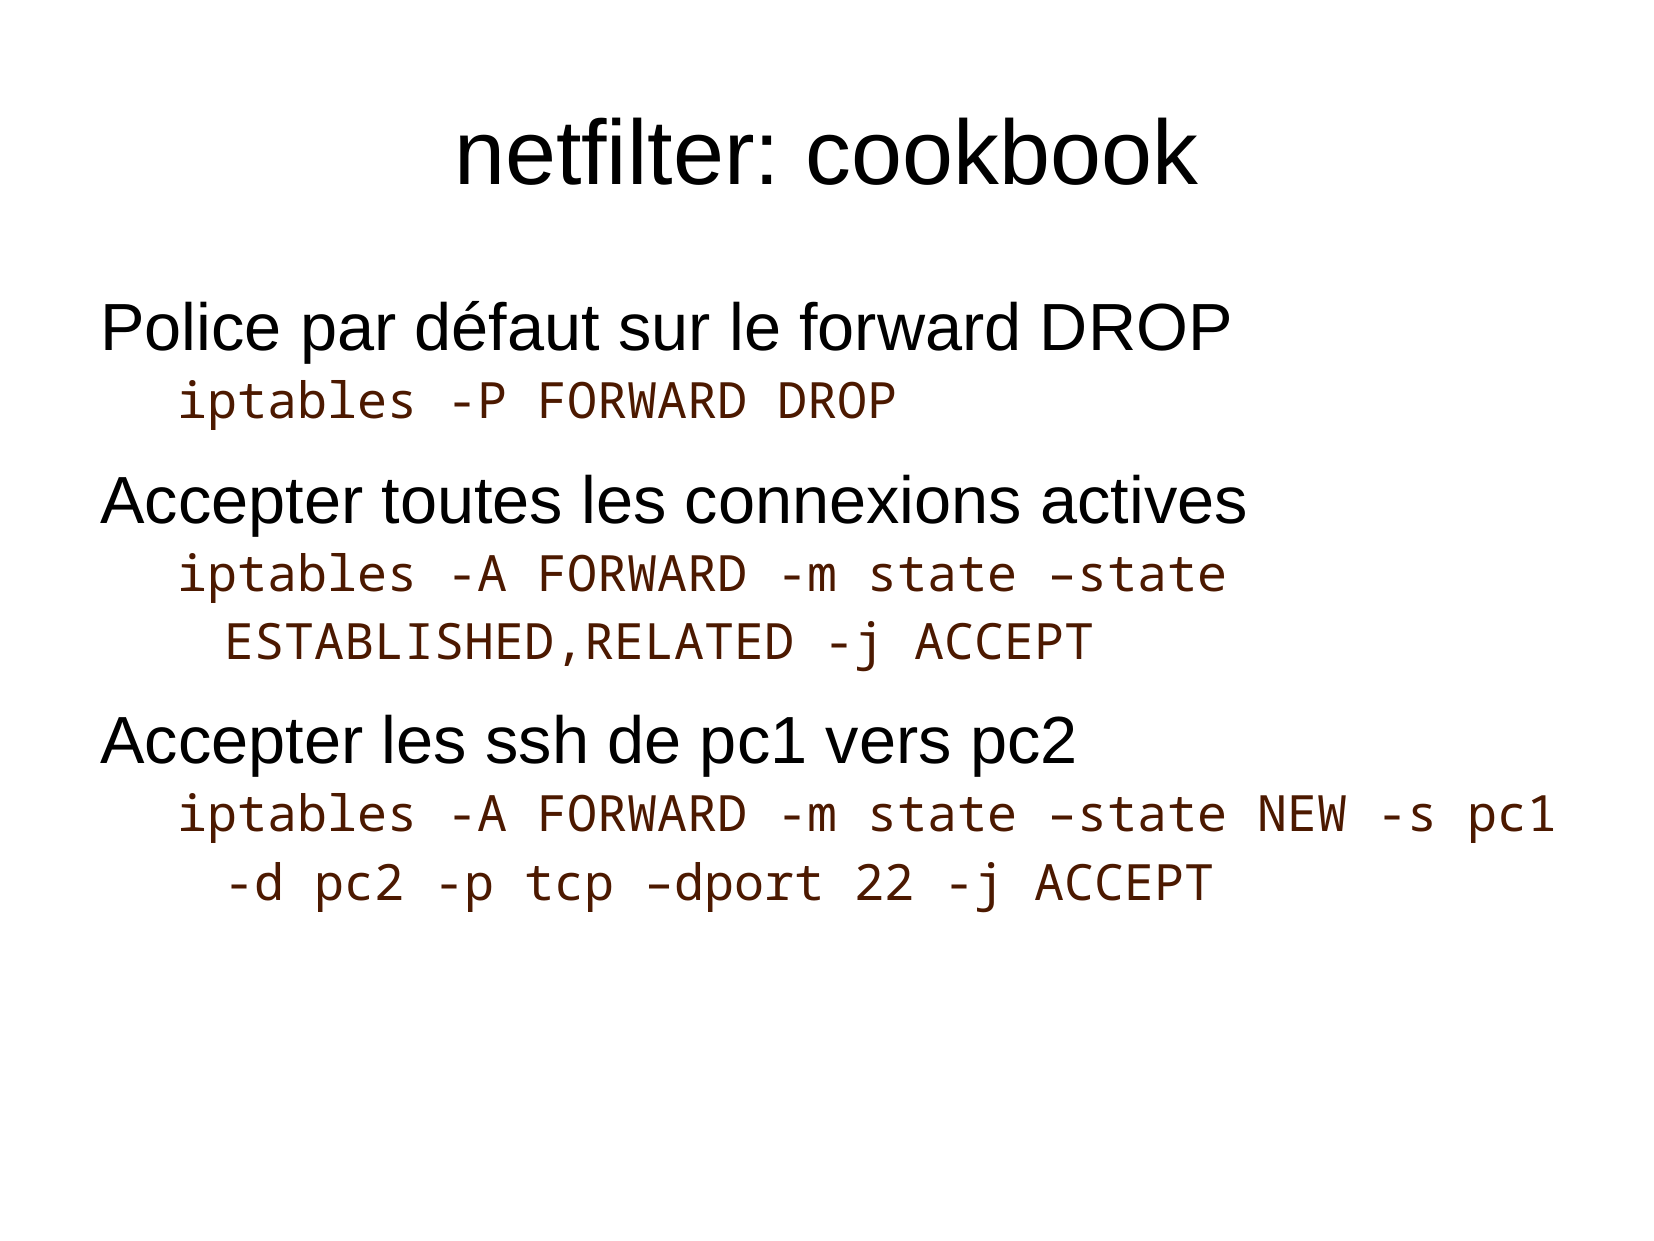

# netfilter: cookbook
Police par défaut sur le forward DROP
iptables -P FORWARD DROP
Accepter toutes les connexions actives
iptables -A FORWARD -m state –state ESTABLISHED,RELATED -j ACCEPT
Accepter les ssh de pc1 vers pc2
iptables -A FORWARD -m state –state NEW -s pc1 -d pc2 -p tcp –dport 22 -j ACCEPT